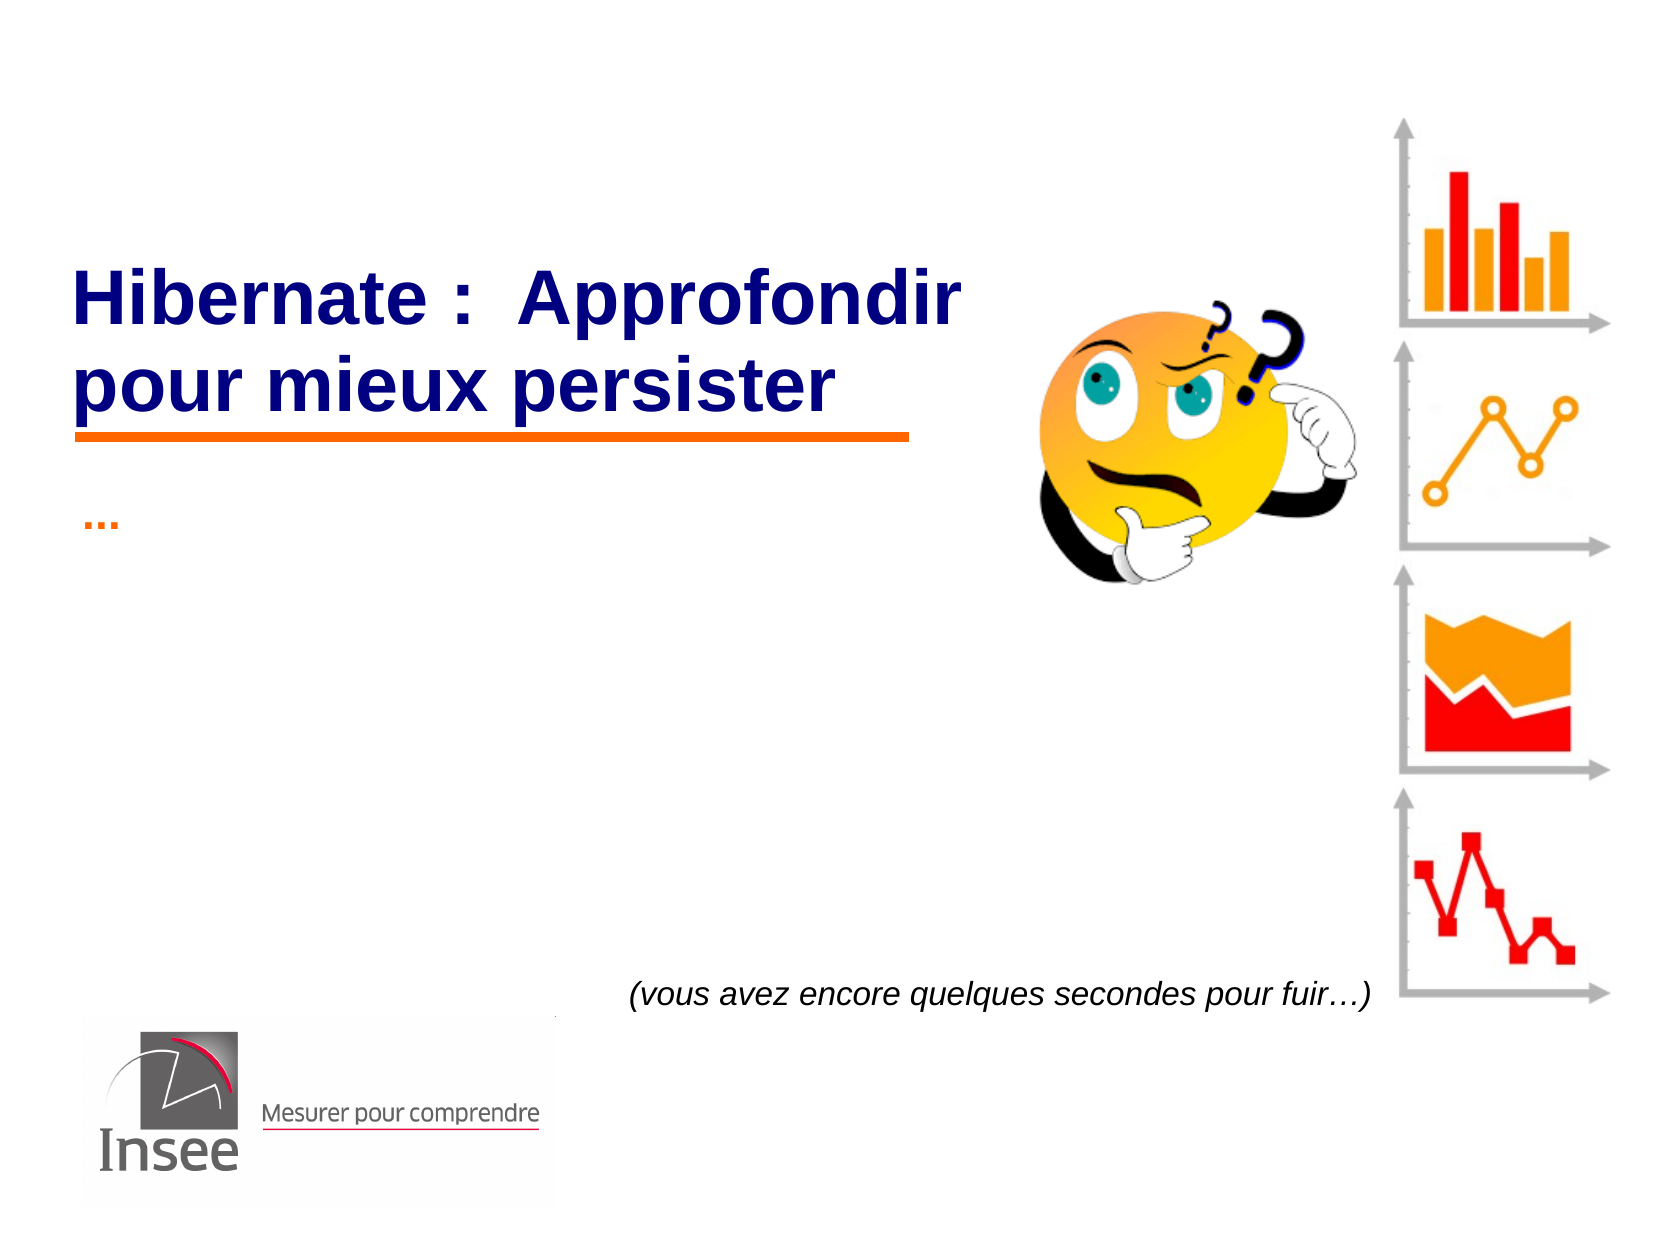

Hibernate : Approfondir pour mieux persister
# ...
(vous avez encore quelques secondes pour fuir…)